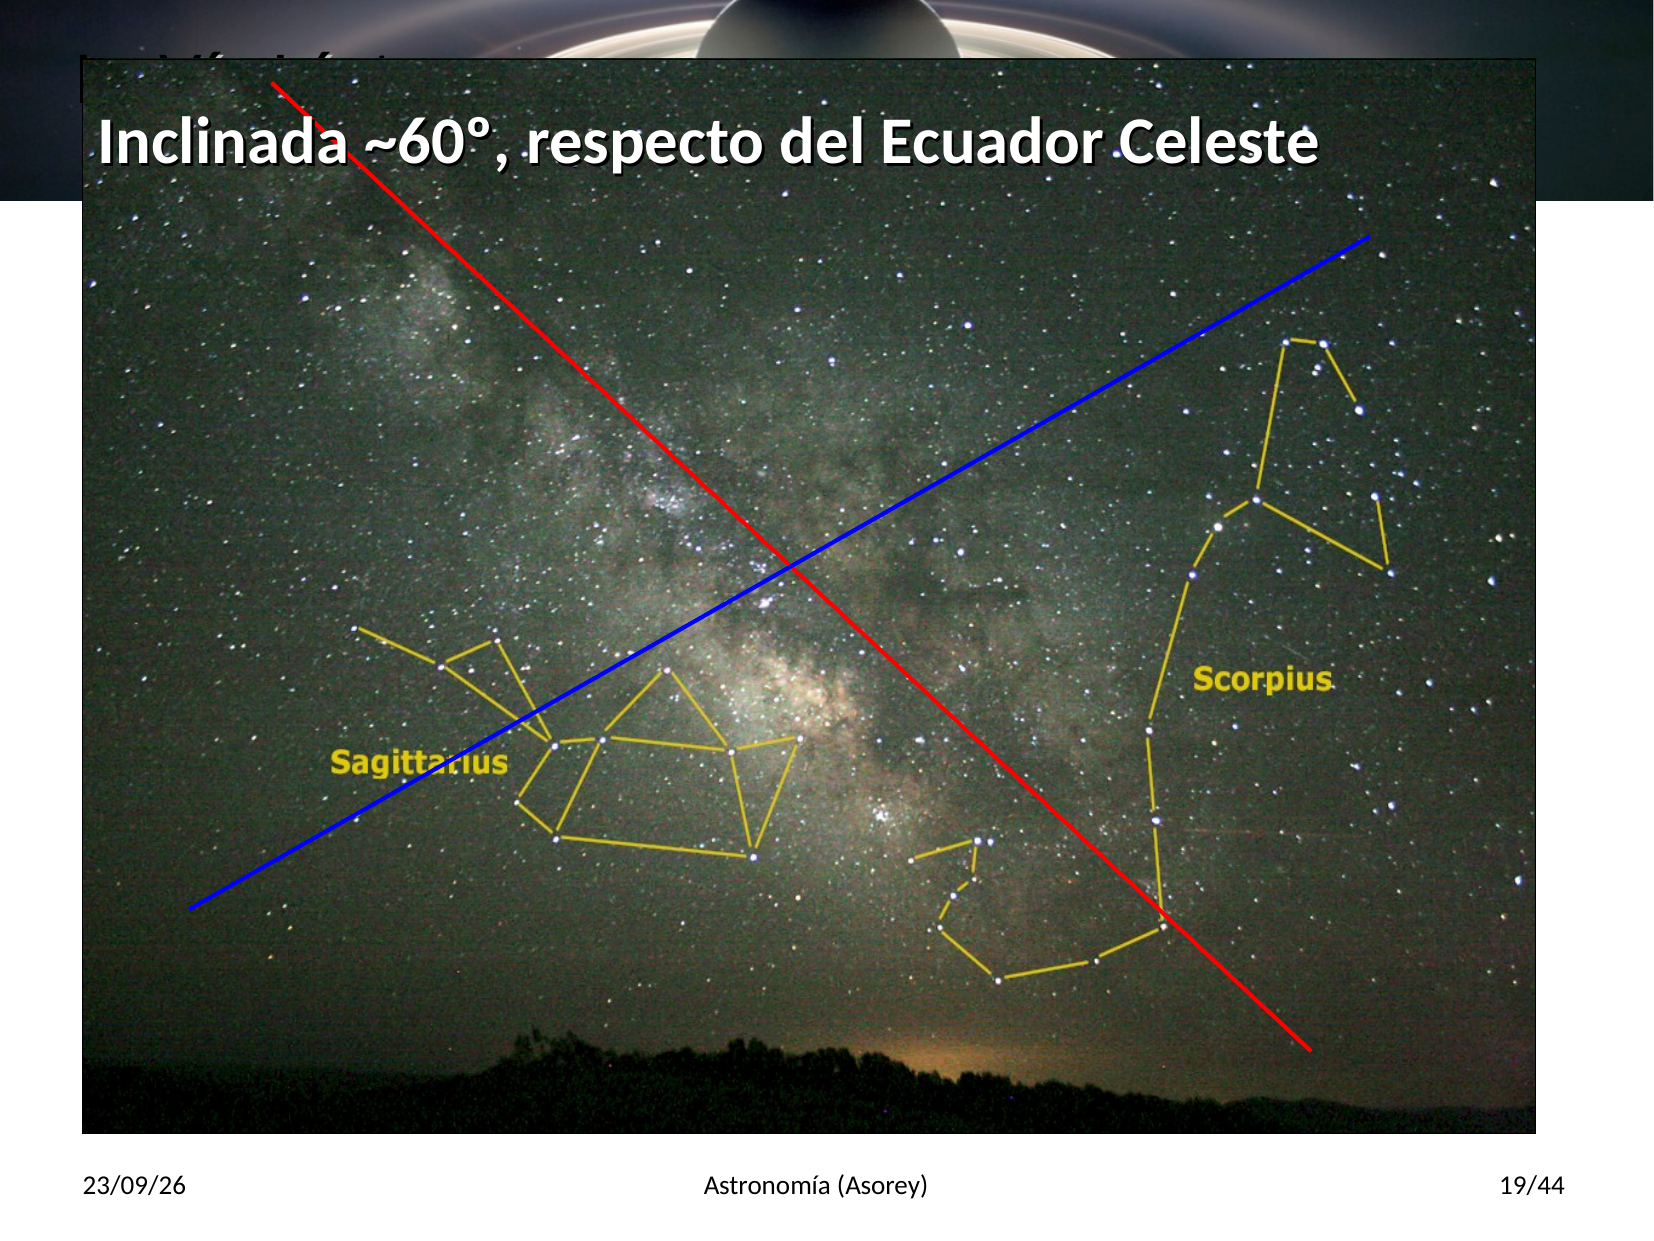

# La Vía Láctea
Inclinada ~60º, respecto del Ecuador Celeste
Astronomía (Asorey)
19